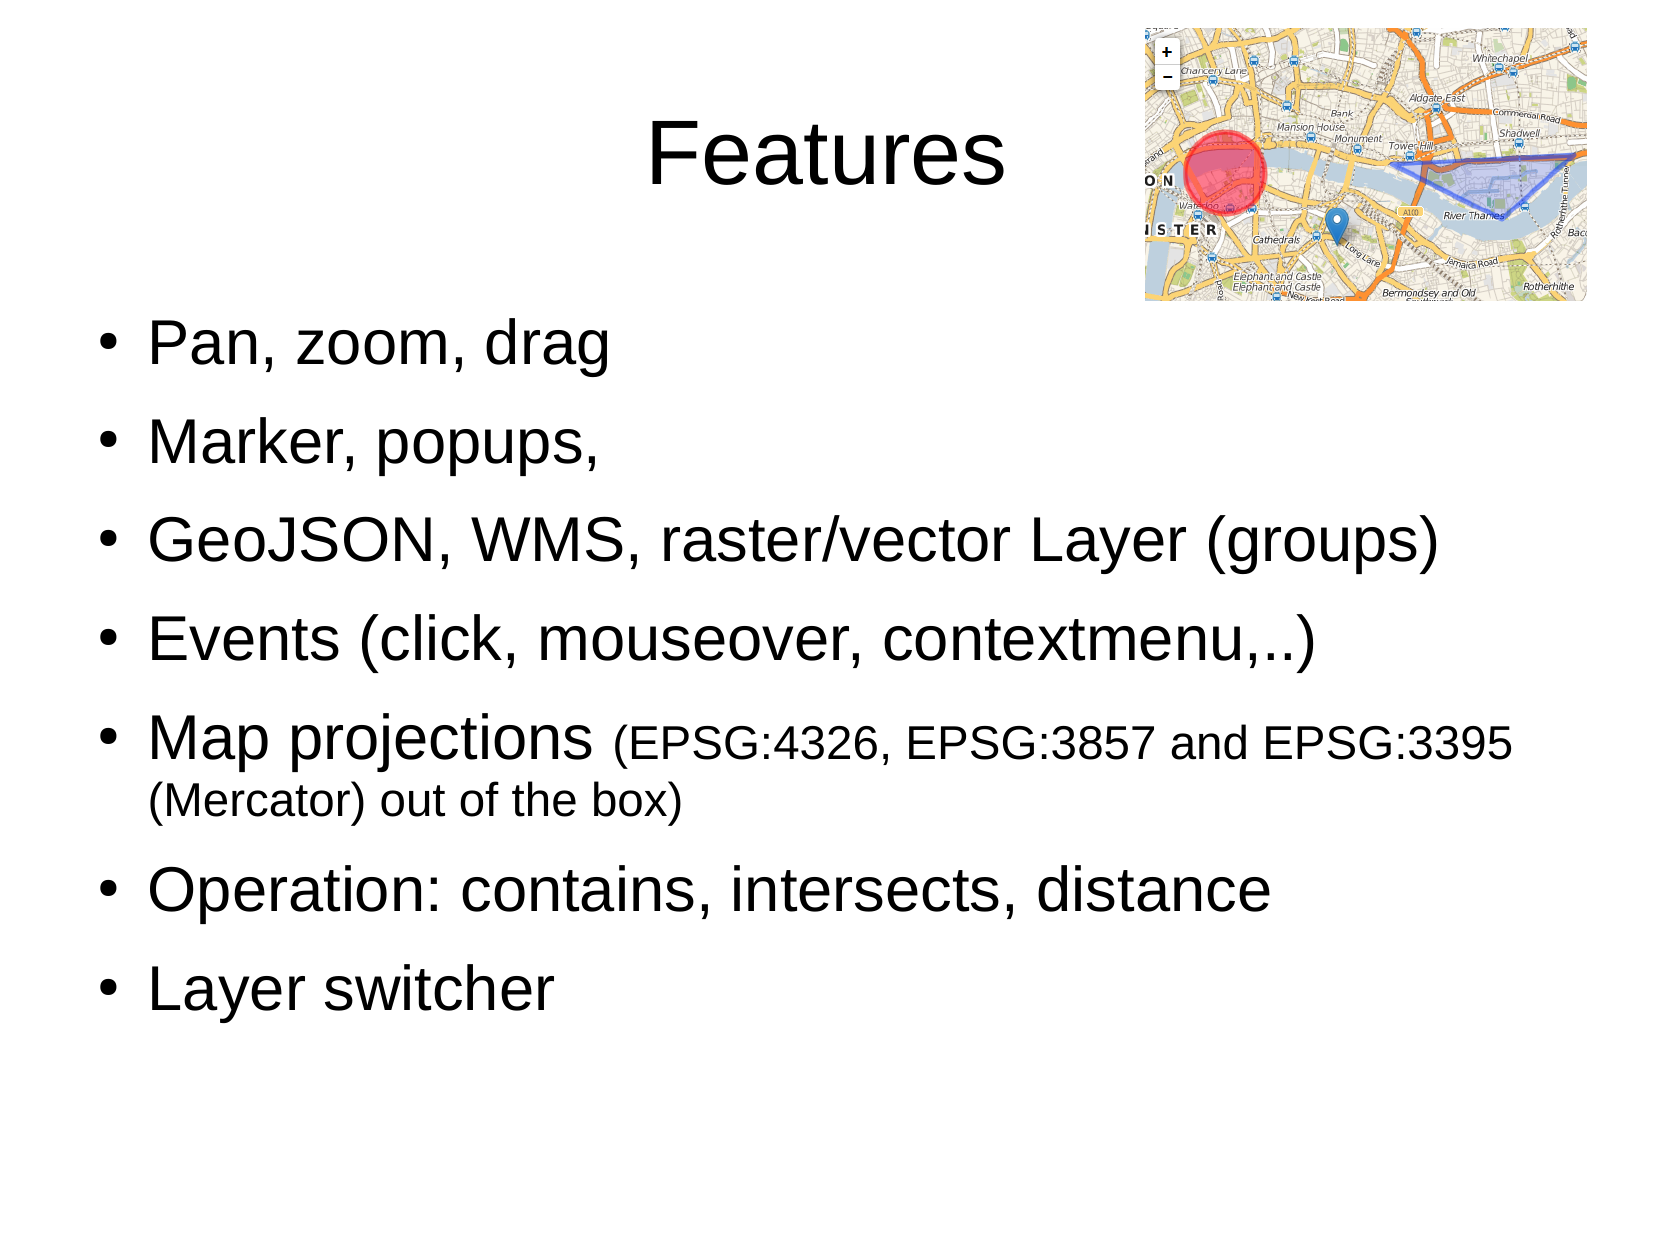

# Features
Pan, zoom, drag
Marker, popups,
GeoJSON, WMS, raster/vector Layer (groups)
Events (click, mouseover, contextmenu,..)
Map projections (EPSG:4326, EPSG:3857 and EPSG:3395 (Mercator) out of the box)
Operation: contains, intersects, distance
Layer switcher